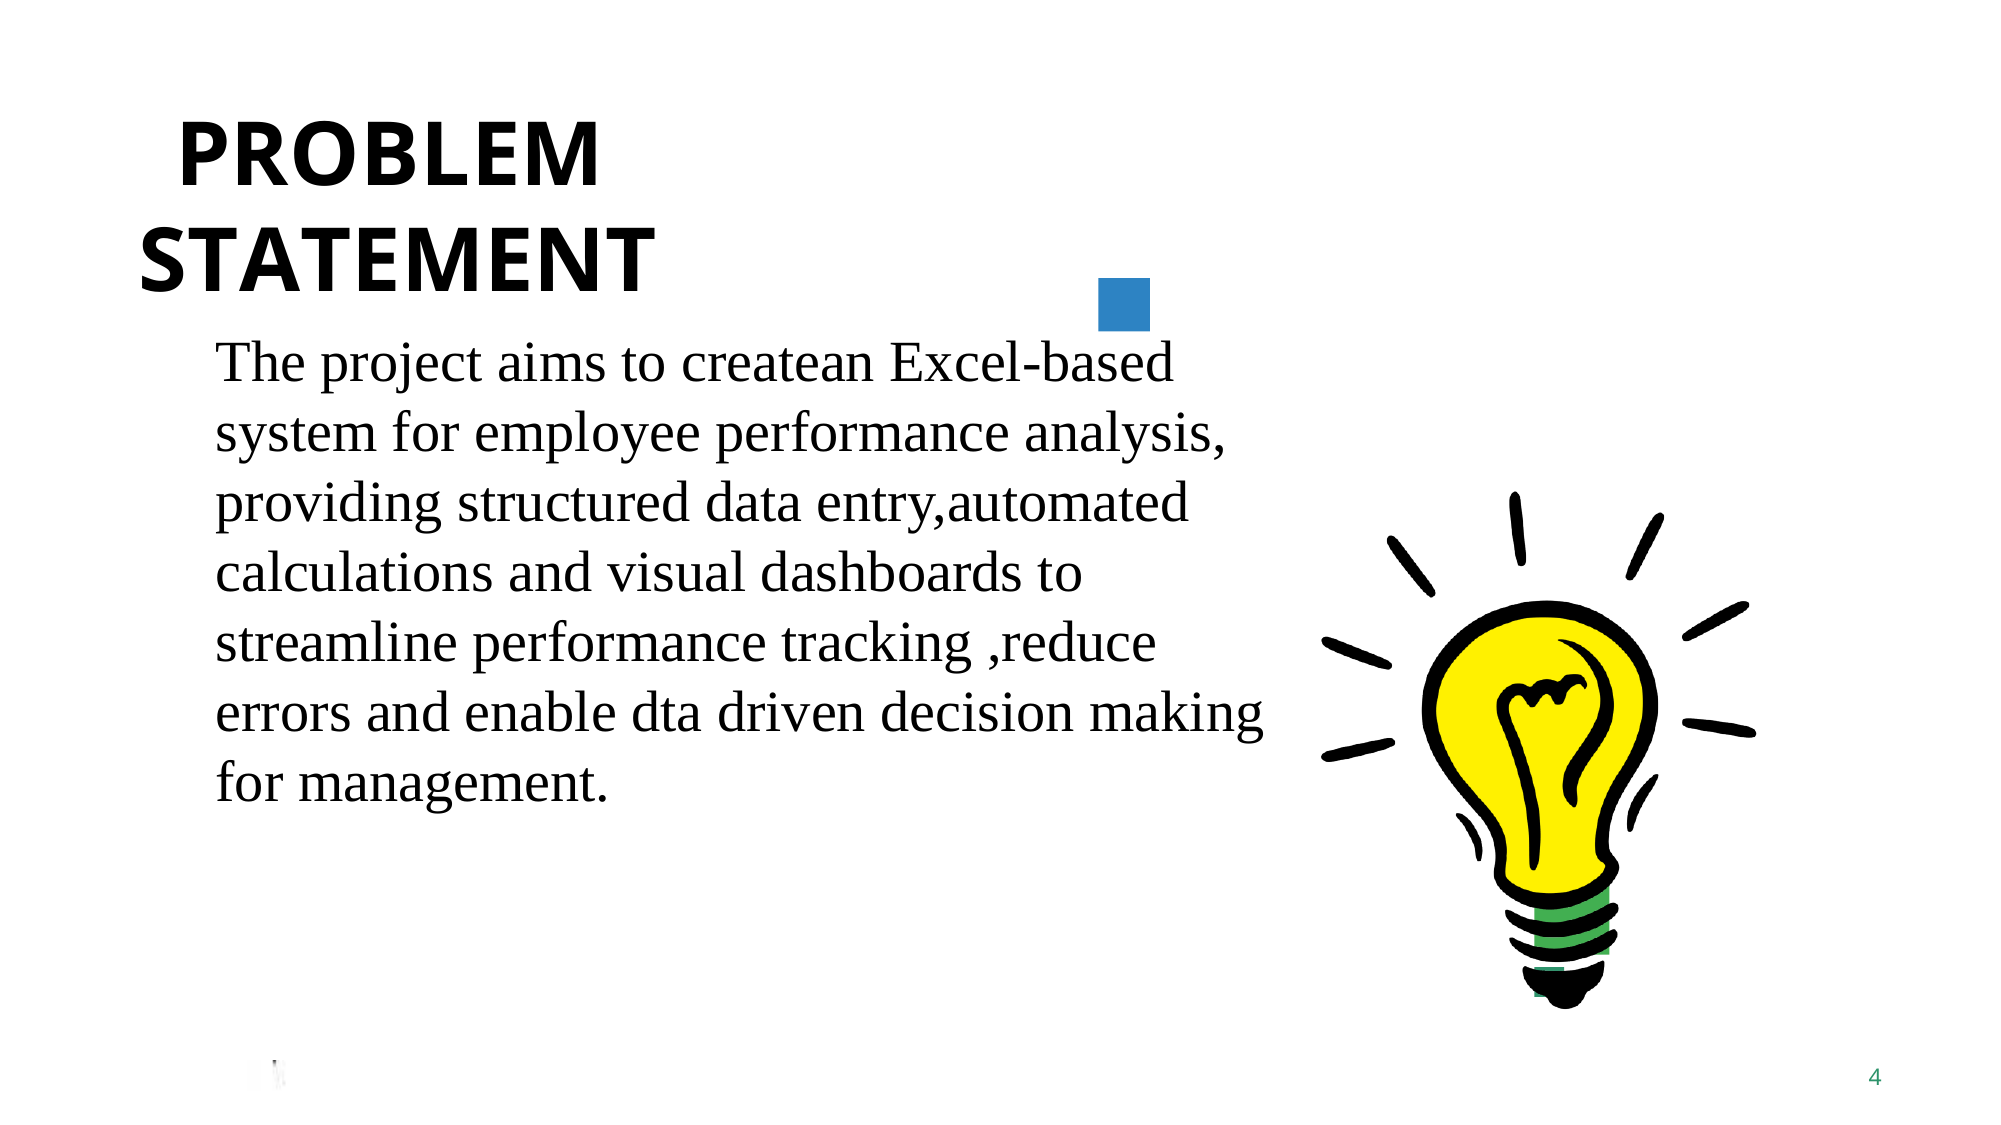

# PROBLEM	STATEMENT
The project aims to createan Excel-based system for employee performance analysis, providing structured data entry,automated calculations and visual dashboards to streamline performance tracking ,reduce errors and enable dta driven decision making for management.